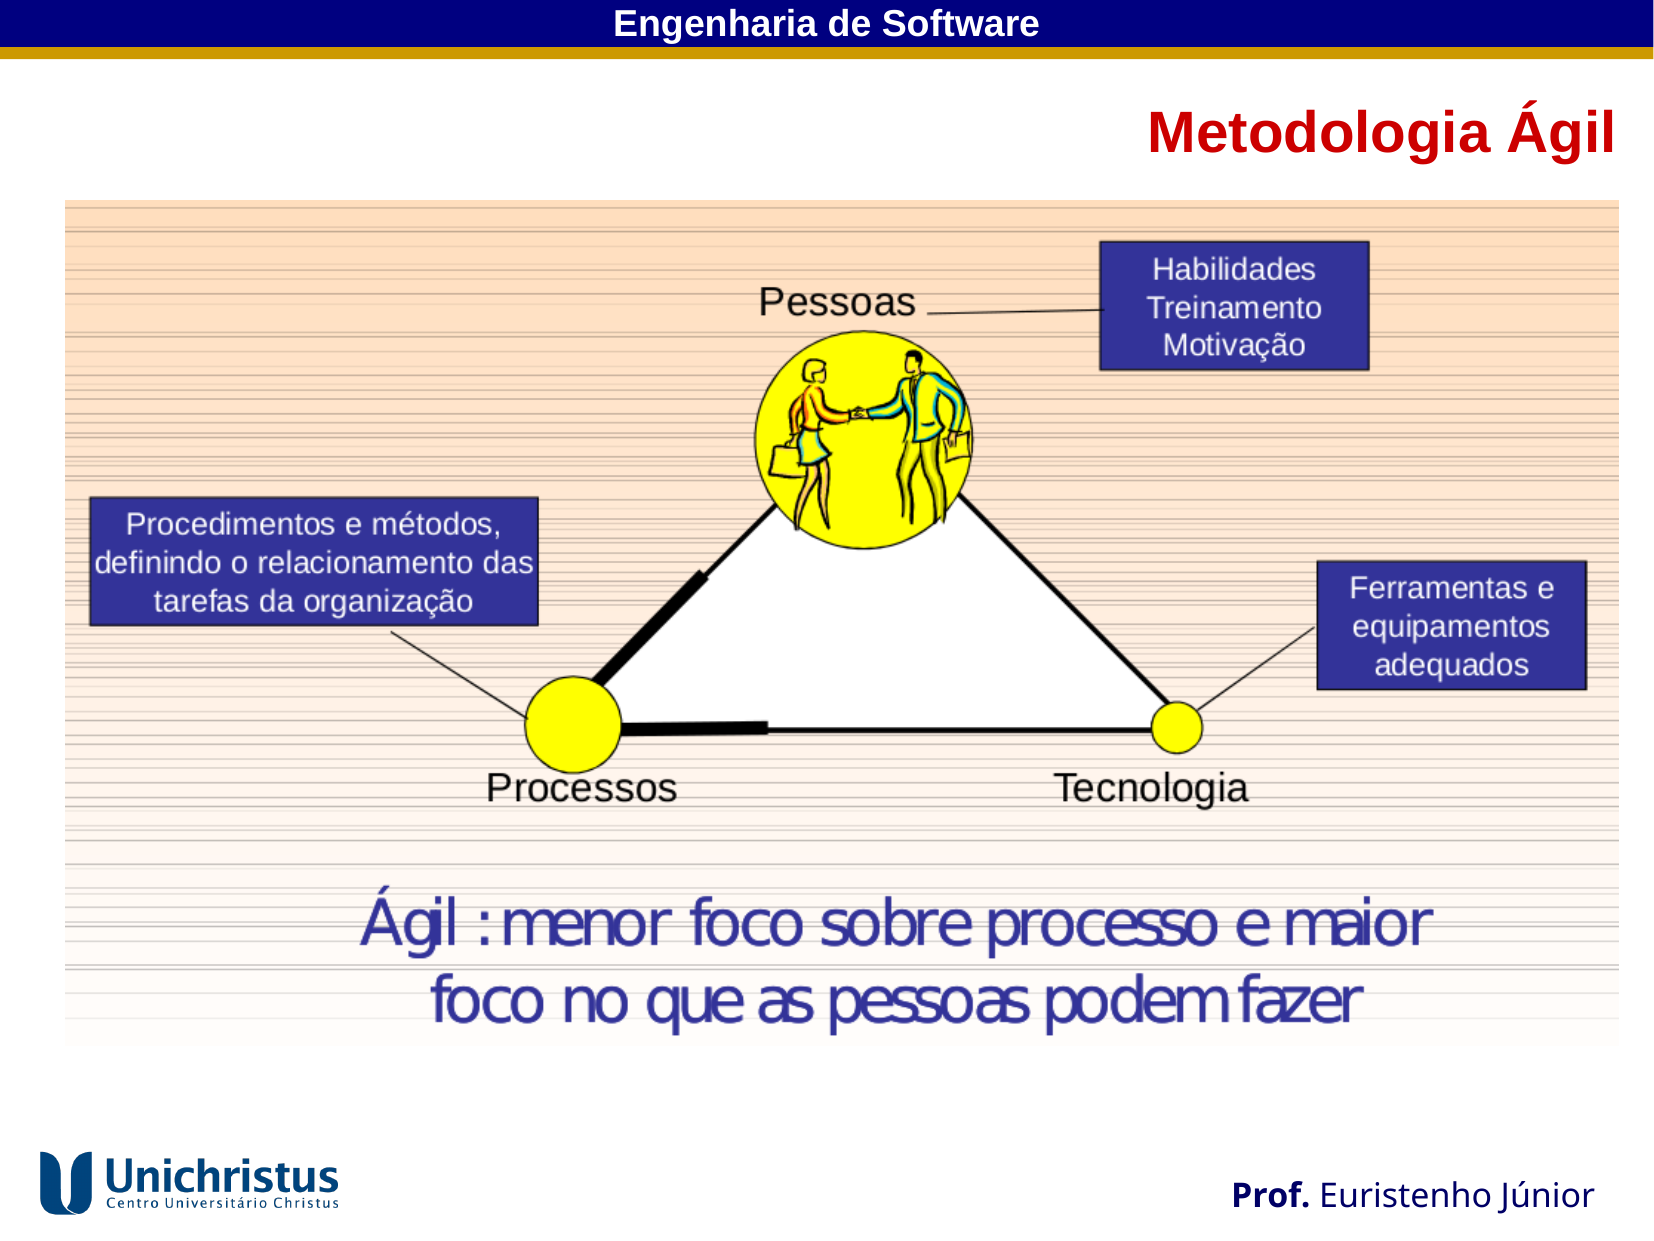

Engenharia de Software
Metodologia Ágil
Prof. Euristenho Júnior